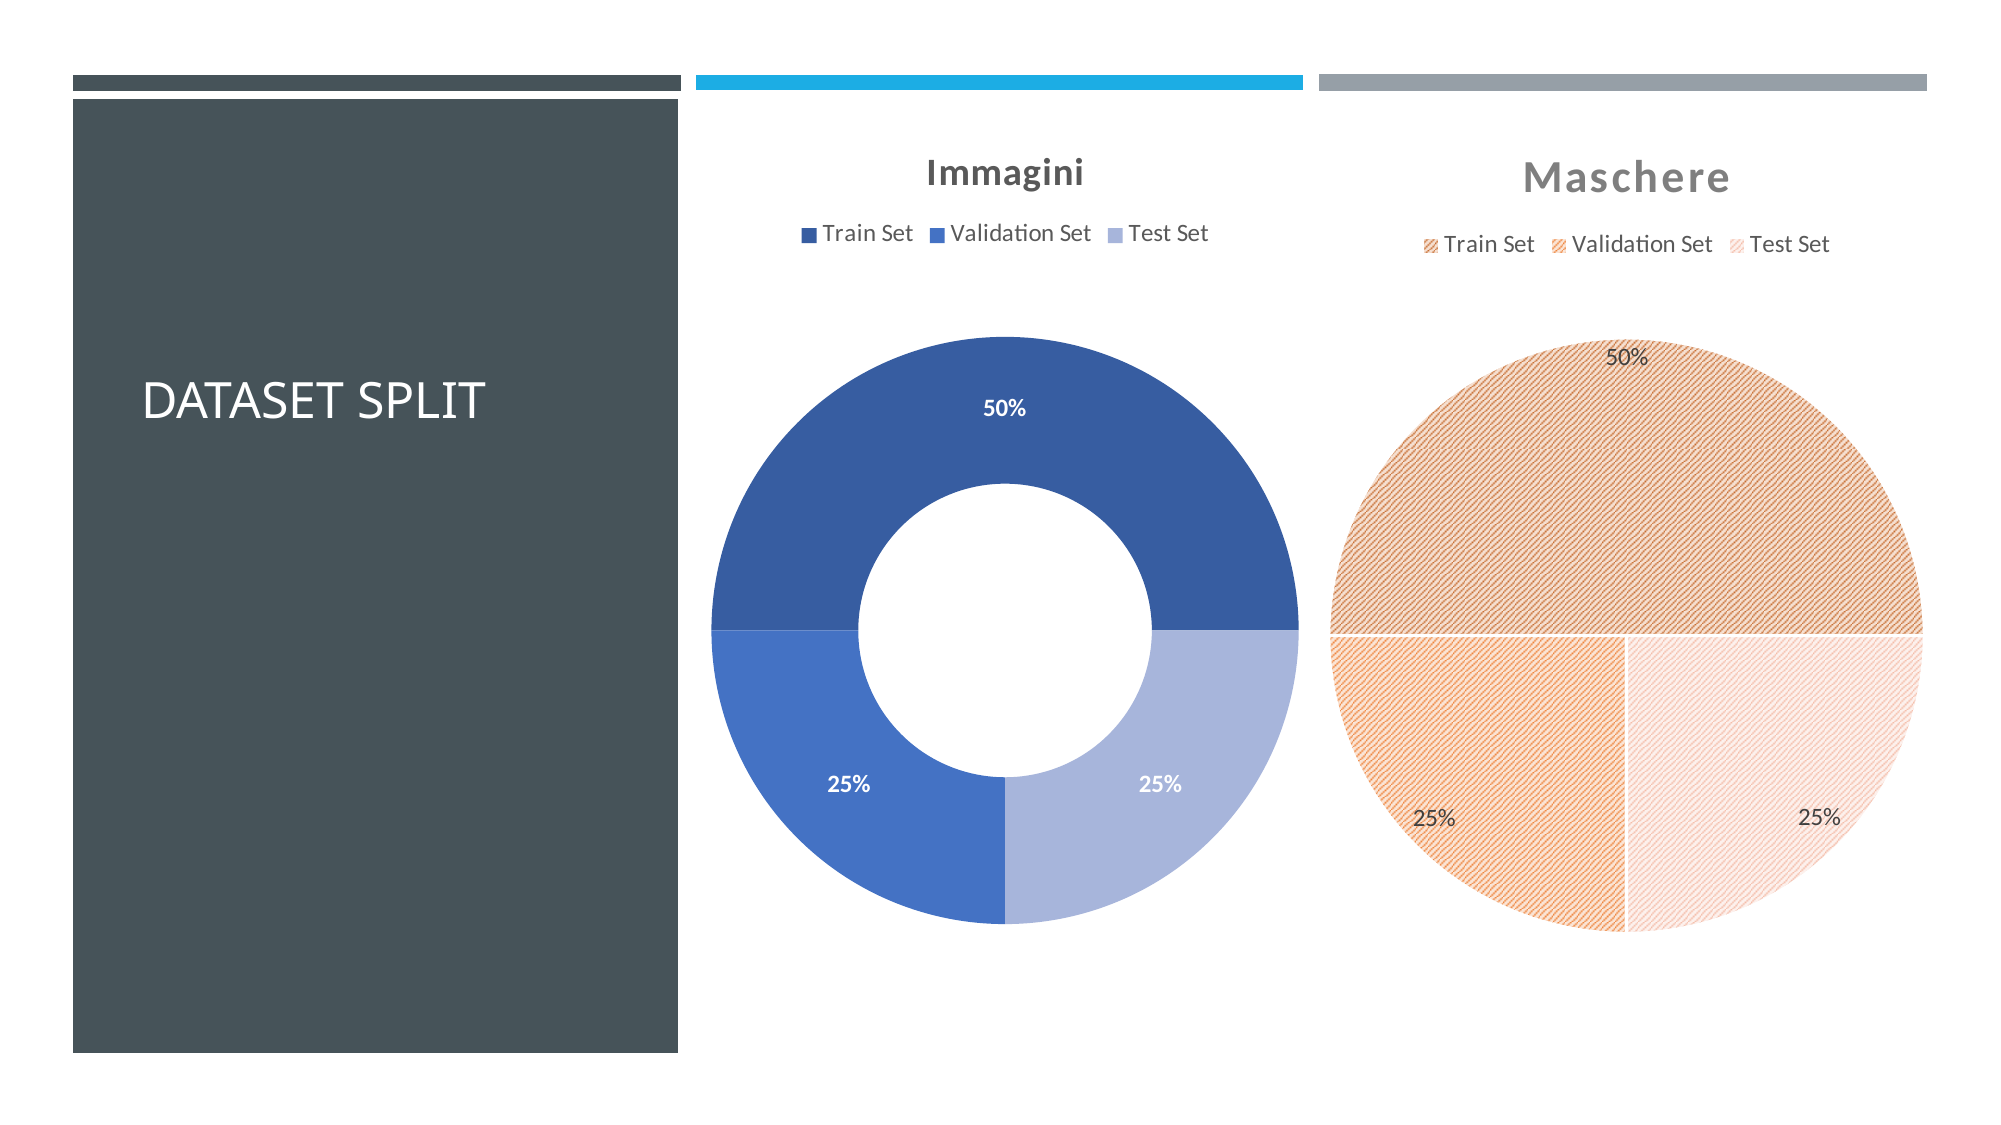

### Chart: Immagini
| Category | Immagini |
|---|---|
| Train Set | 200.0 |
| Validation Set | 100.0 |
| Test Set | 100.0 |
### Chart: Maschere
| Category | Maschere |
|---|---|
| Train Set | 200.0 |
| Validation Set | 100.0 |
| Test Set | 100.0 |# Dataset split